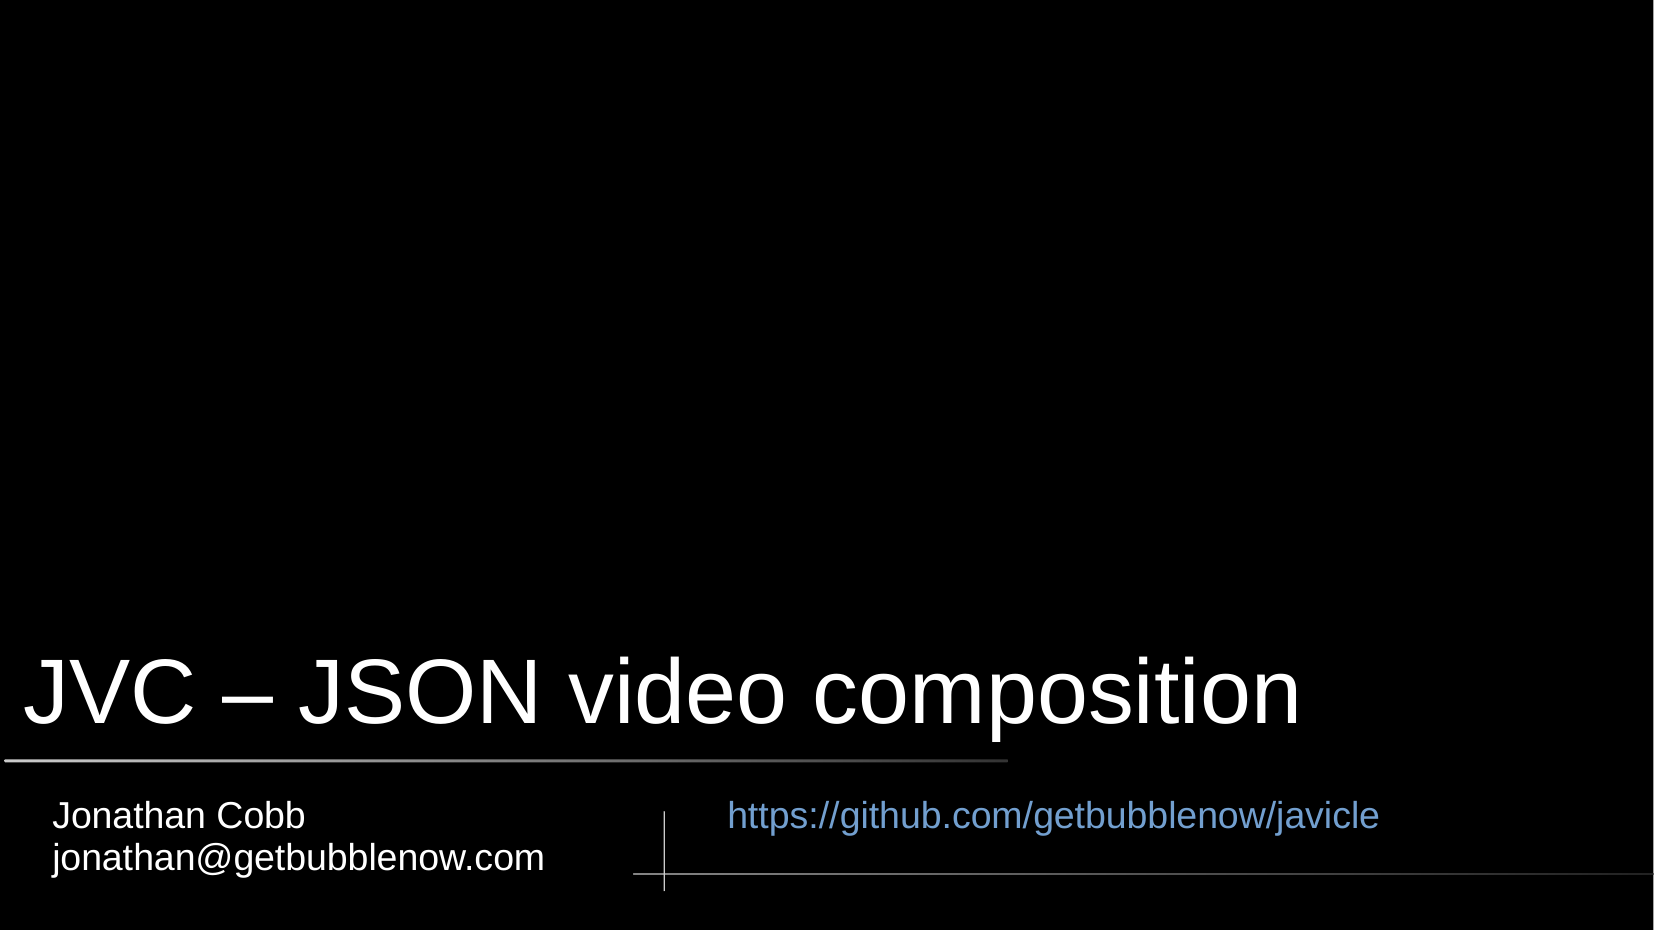

# JVC – JSON video composition
Jonathan Cobb jonathan@getbubblenow.com
https://github.com/getbubblenow/javicle